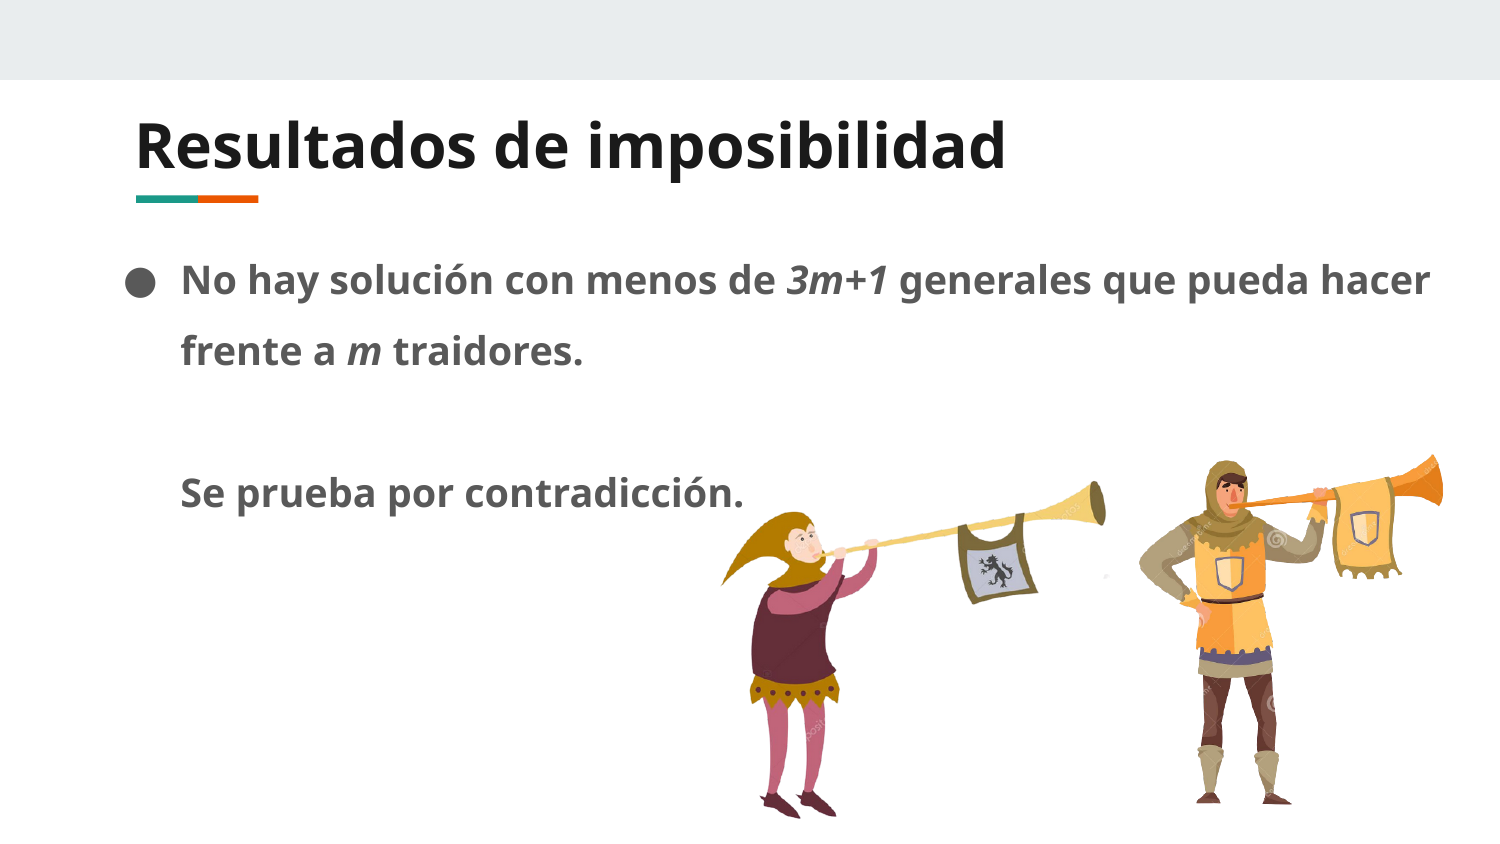

# Resultados de imposibilidad
No hay solución con menos de 3m+1 generales que pueda hacer frente a m traidores.
Se prueba por contradicción.